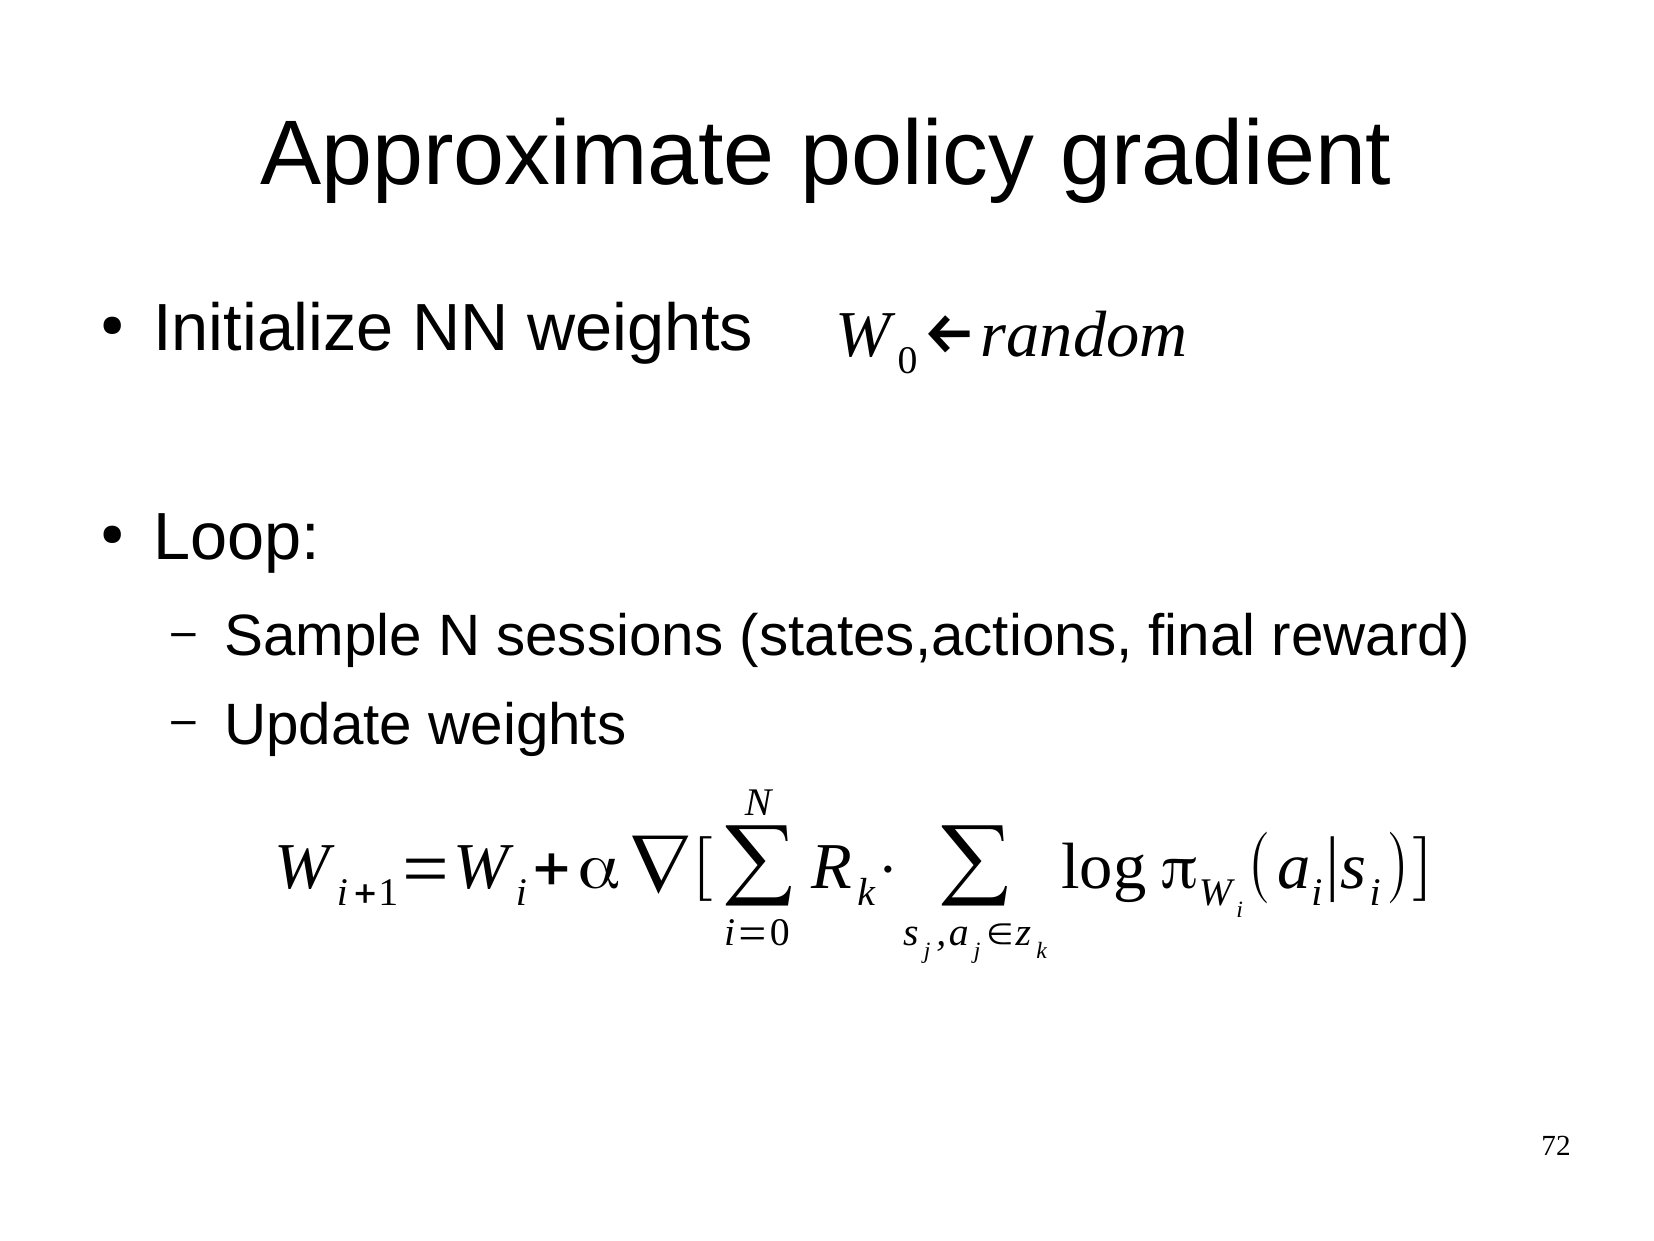

# Approximate policy gradient
Initialize NN weights
Loop:
Sample N sessions (states,actions, final reward)
Update weights
72